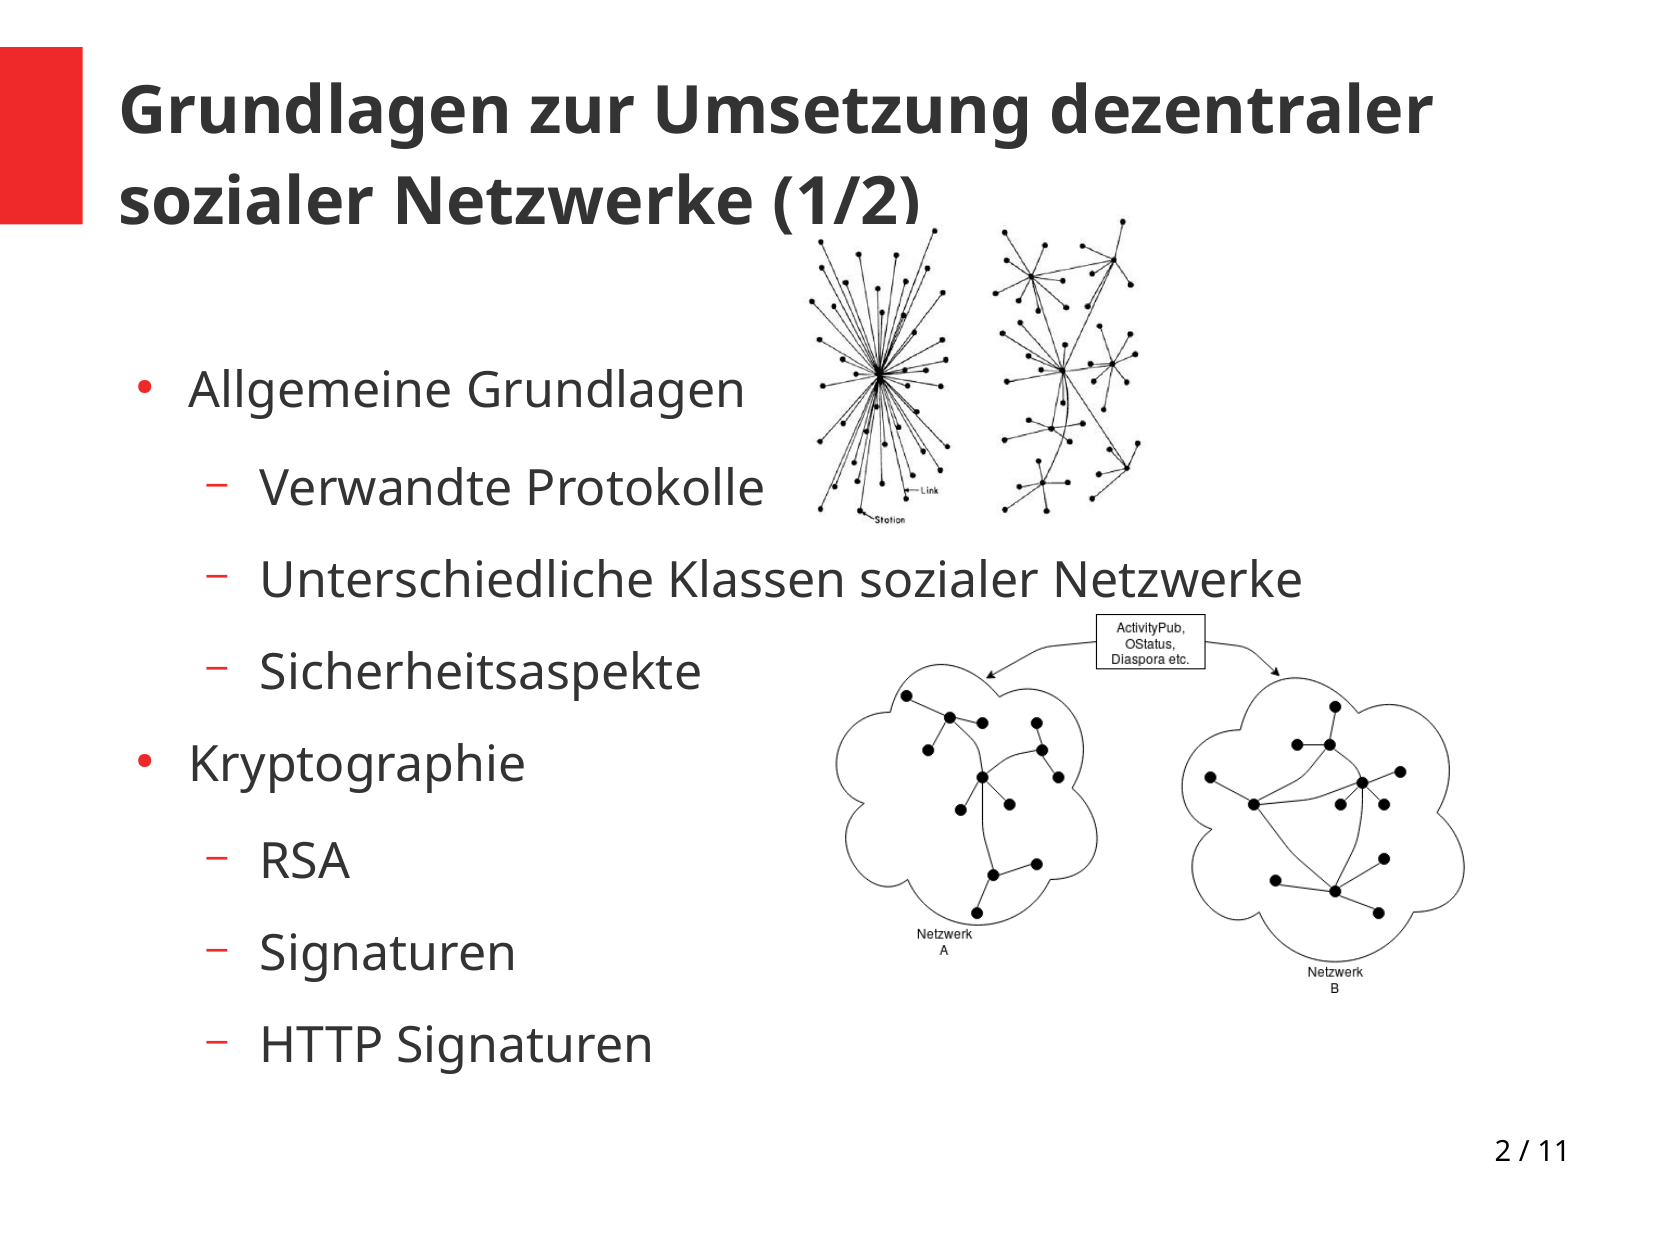

# Grundlagen zur Umsetzung dezentraler sozialer Netzwerke (1/2)
Allgemeine Grundlagen
Verwandte Protokolle
Unterschiedliche Klassen sozialer Netzwerke
Sicherheitsaspekte
Kryptographie
RSA
Signaturen
HTTP Signaturen
2